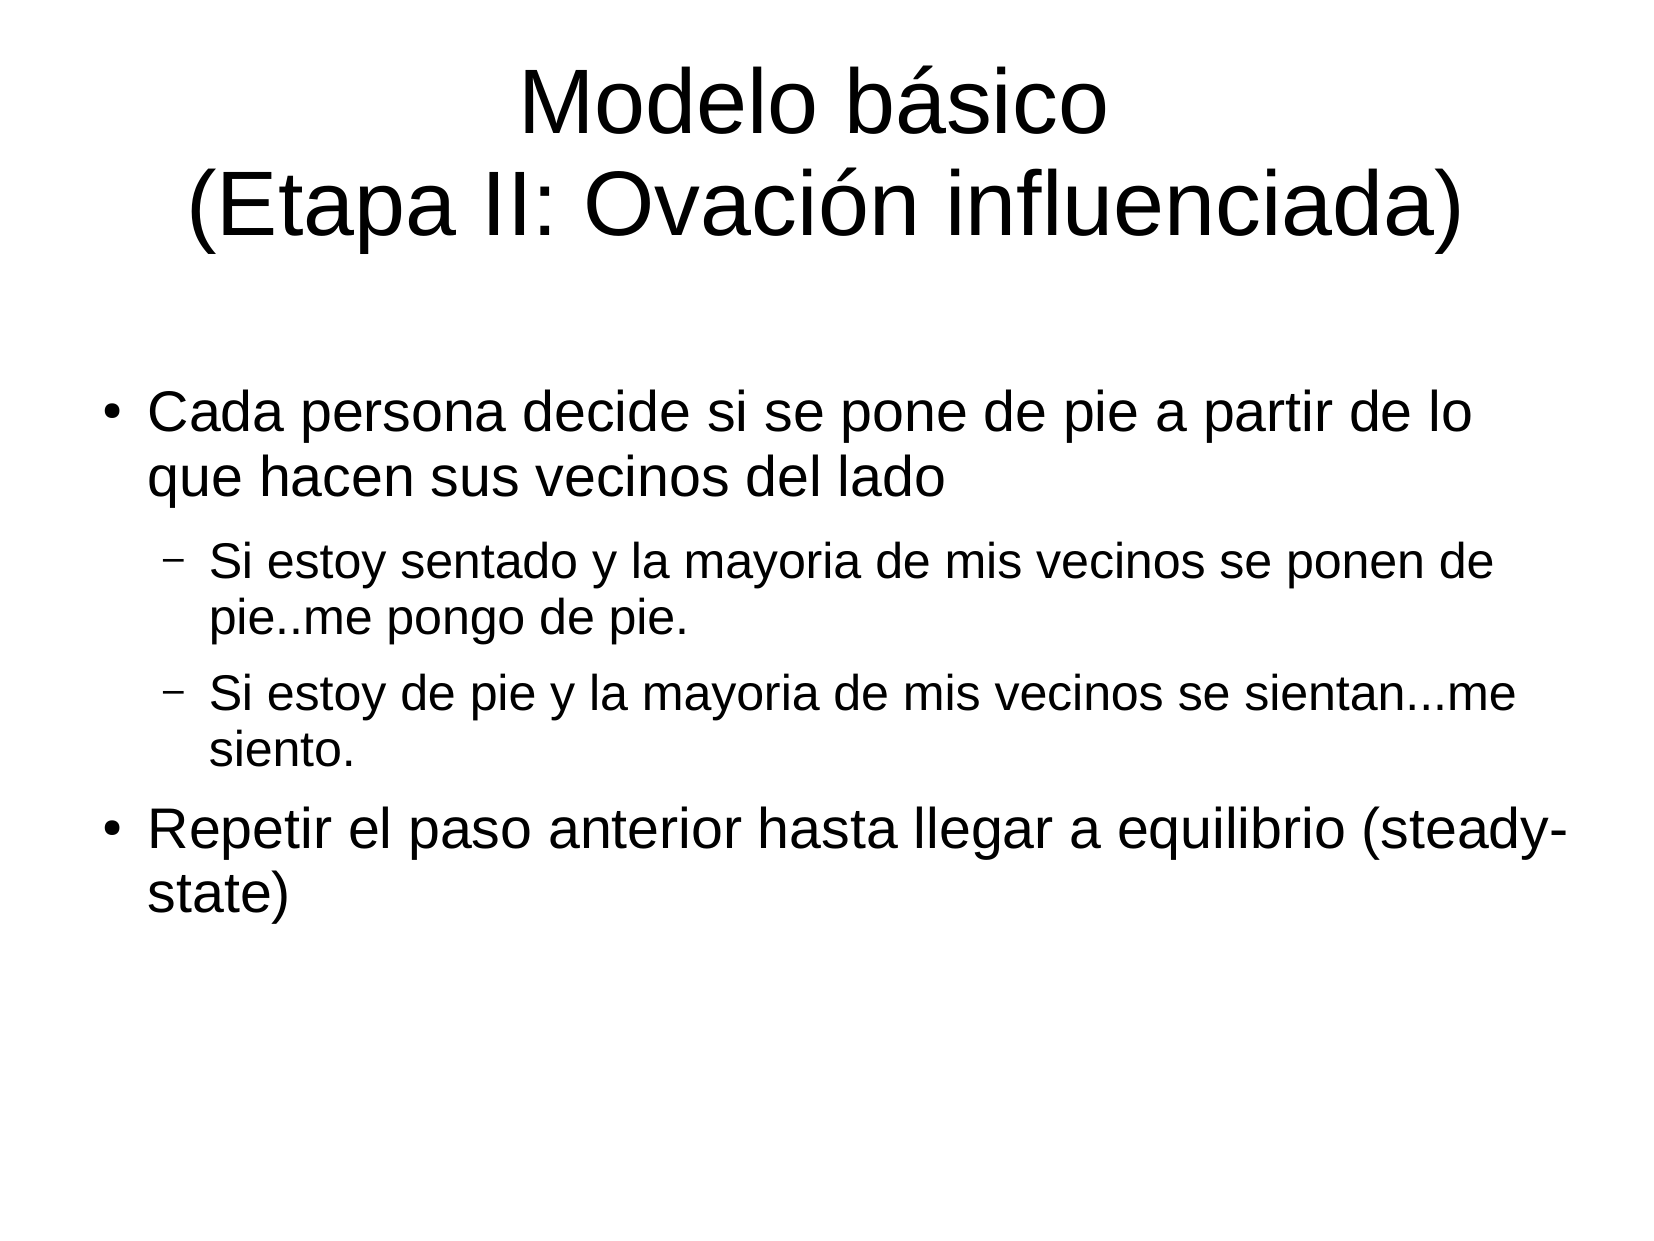

# Modelo básico (Etapa II: Ovación influenciada)
Cada persona decide si se pone de pie a partir de lo que hacen sus vecinos del lado
Si estoy sentado y la mayoria de mis vecinos se ponen de pie..me pongo de pie.
Si estoy de pie y la mayoria de mis vecinos se sientan...me siento.
Repetir el paso anterior hasta llegar a equilibrio (steady-state)